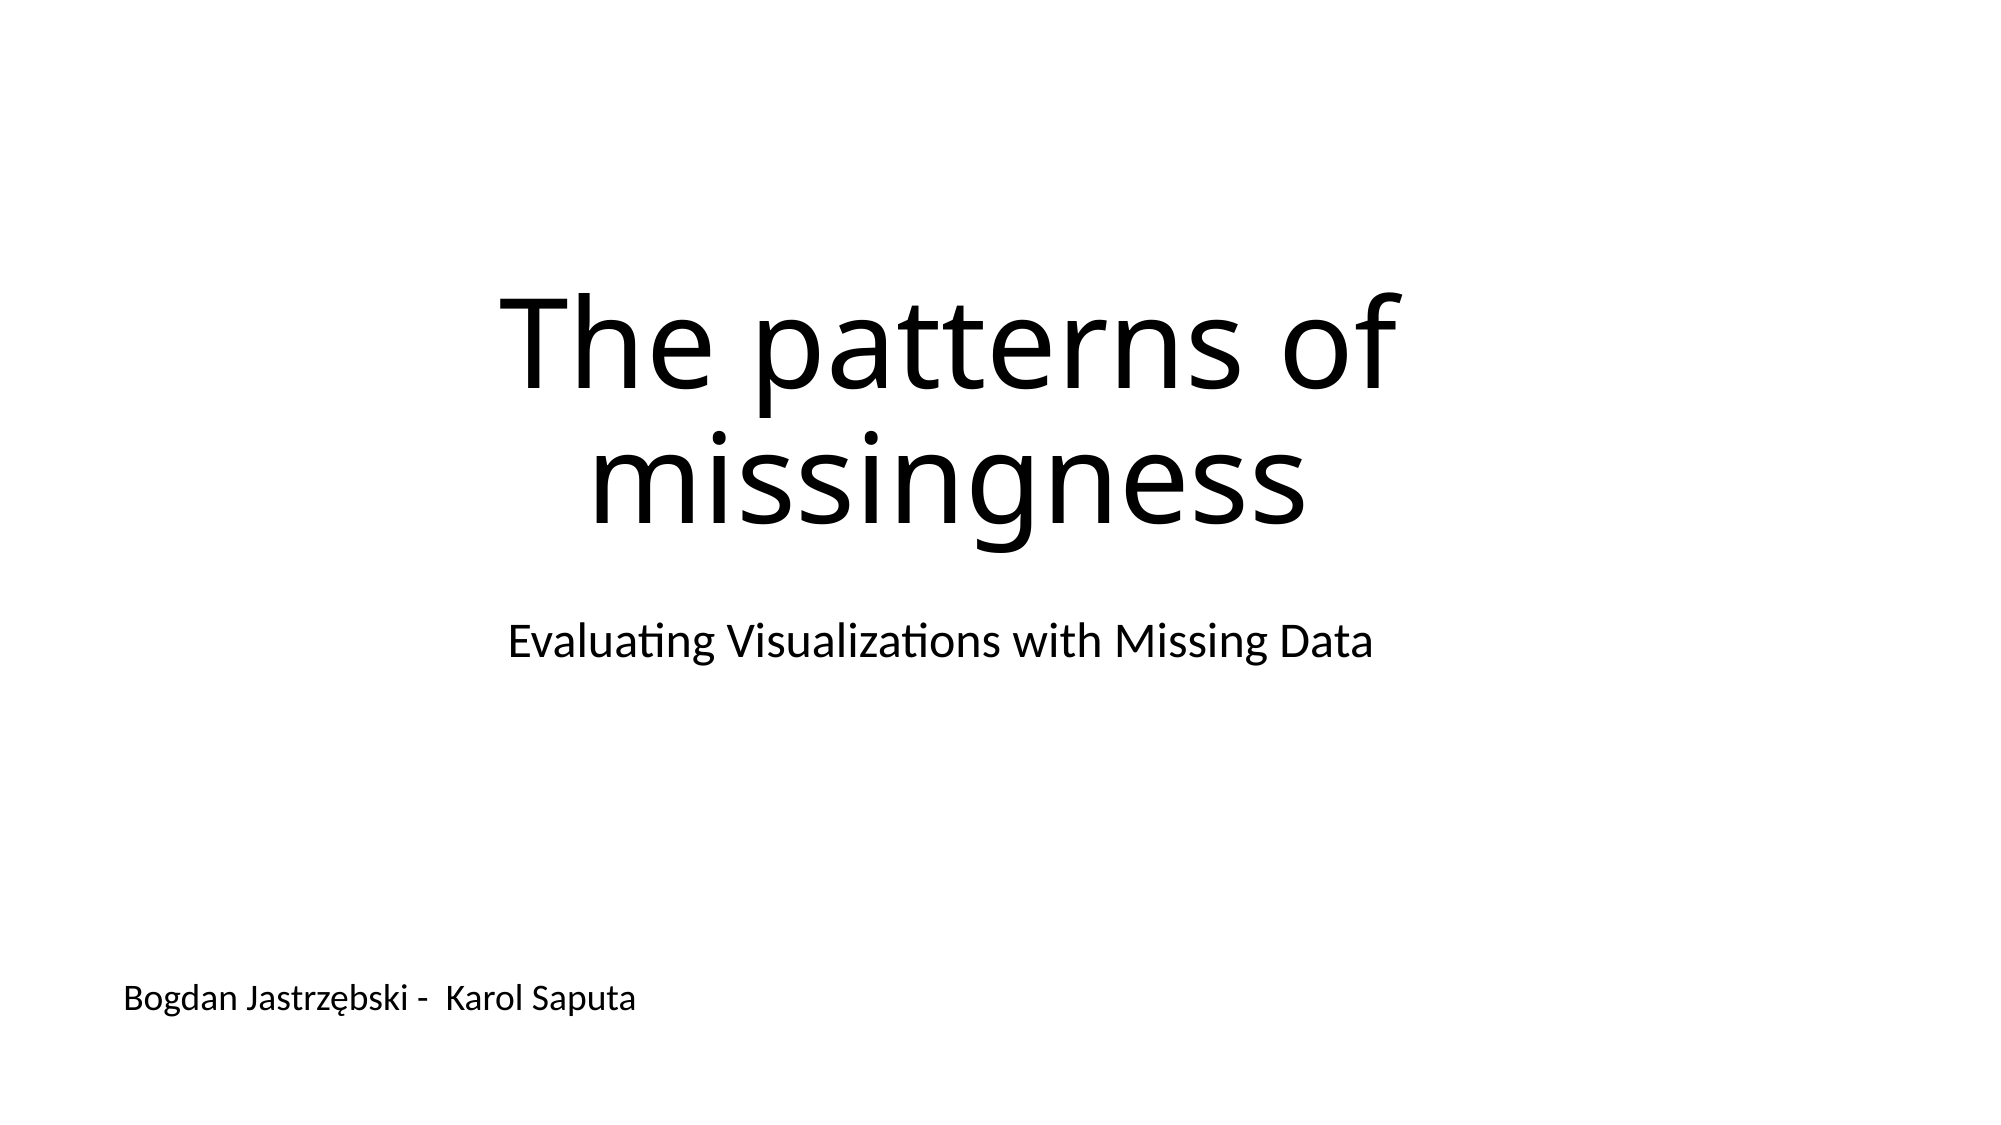

# The patterns of missingness
Evaluating Visualizations with Missing Data
Bogdan Jastrzębski -  Karol Saputa